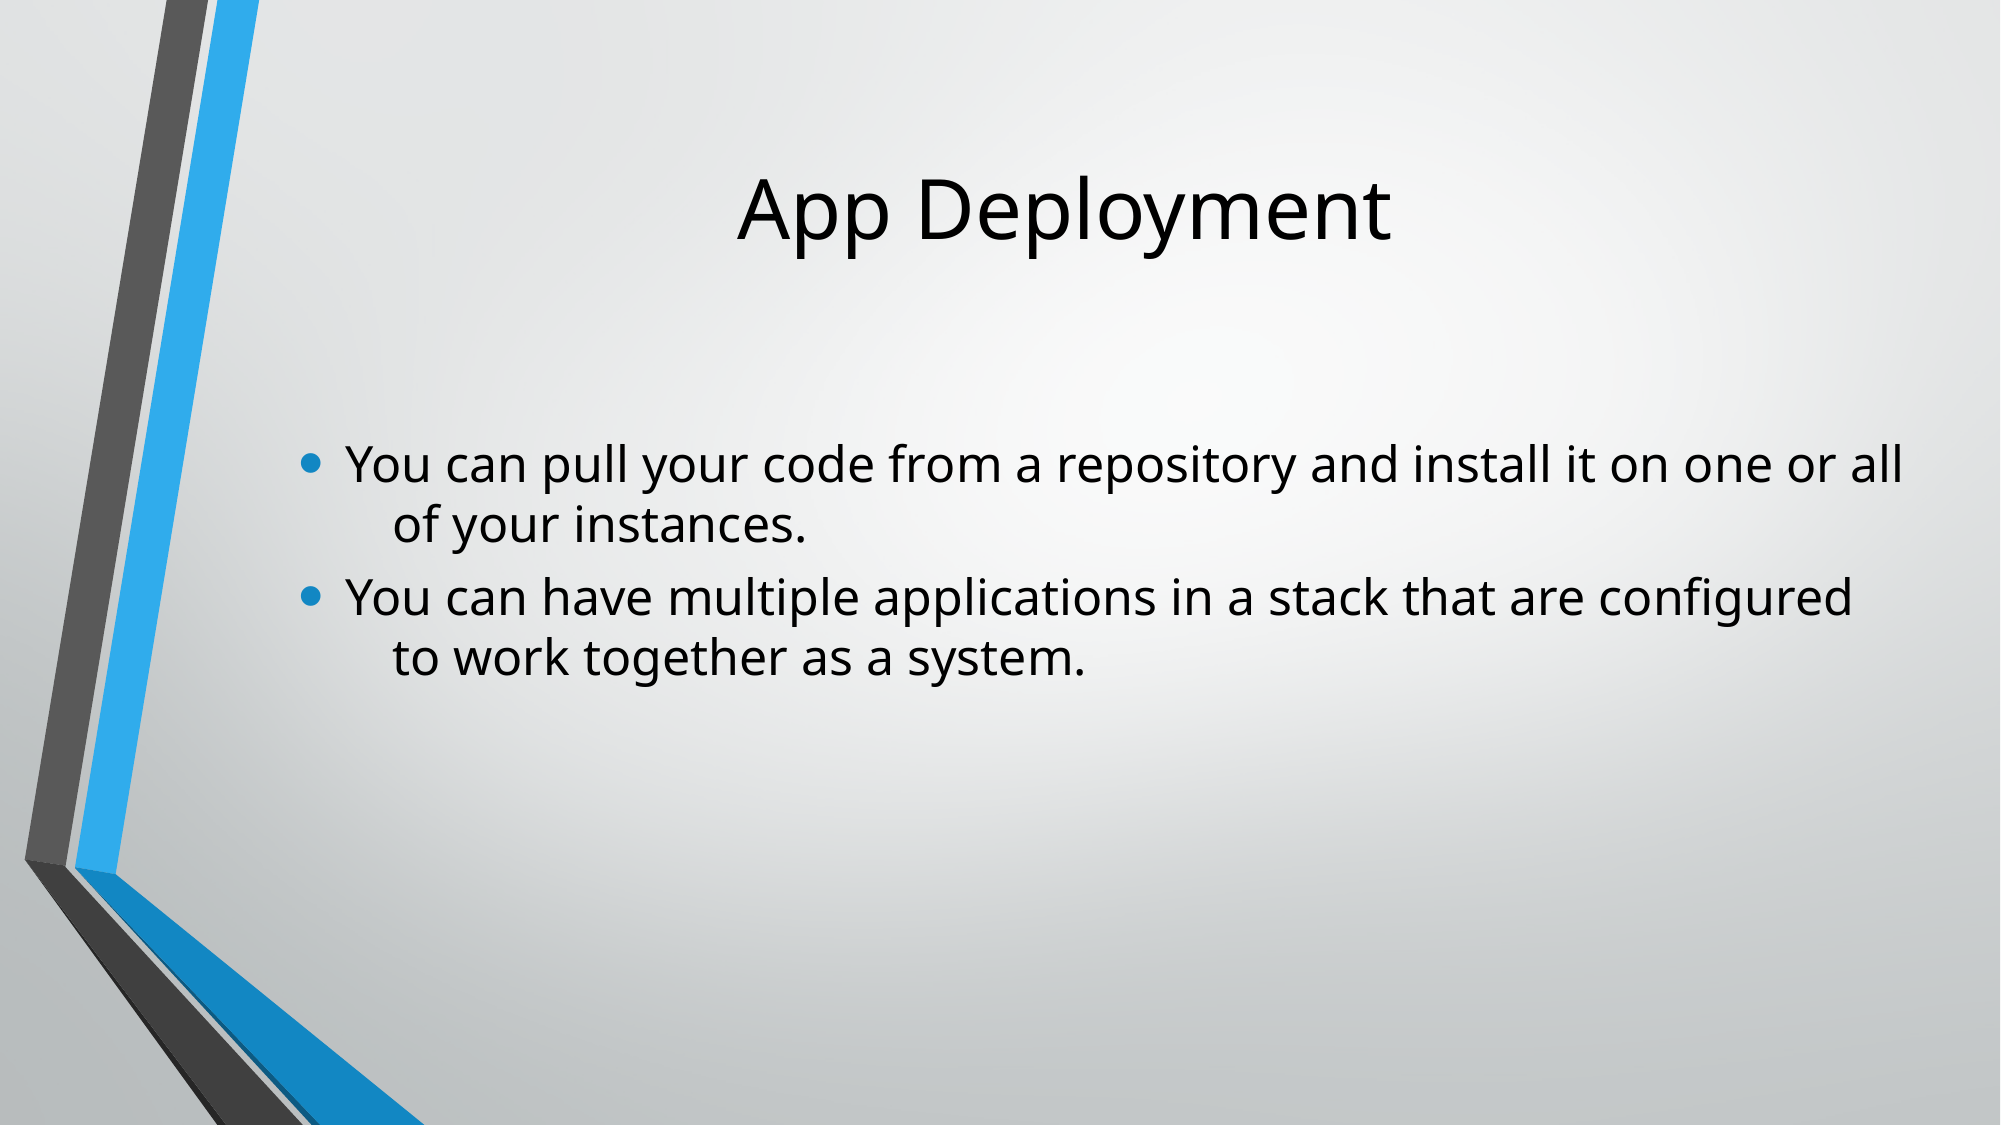

# App Deployment
You can pull your code from a repository and install it on one or all of your instances.
You can have multiple applications in a stack that are configured to work together as a system.